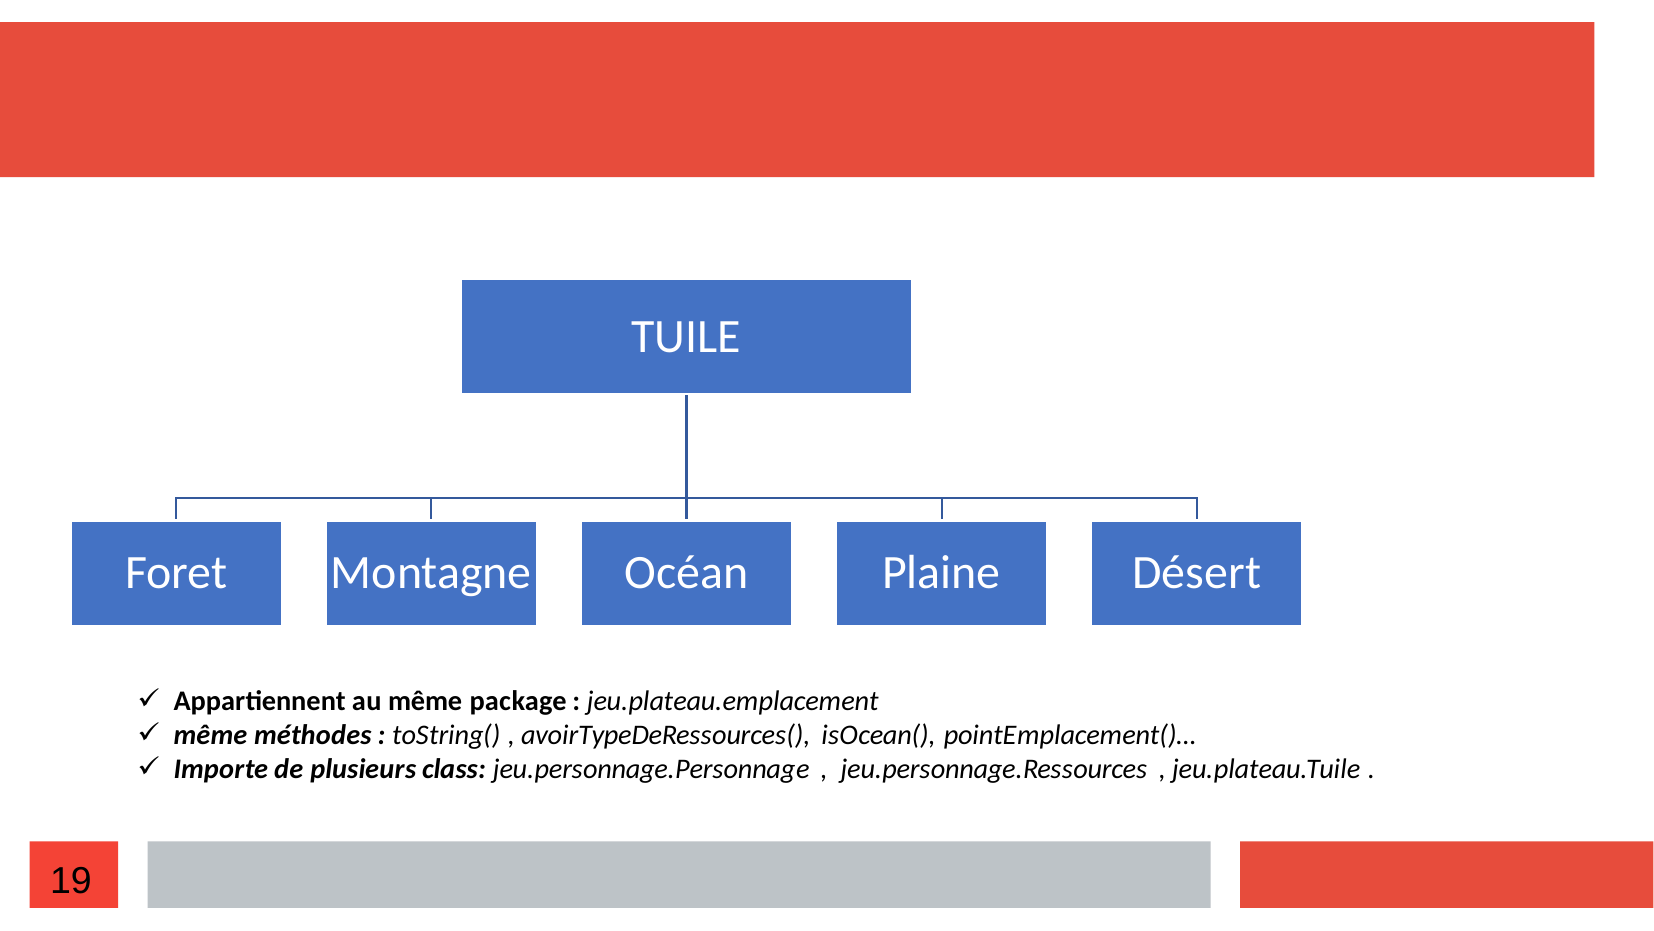

TUILE
Foret
Montagne
Océan
Plaine
Désert
19